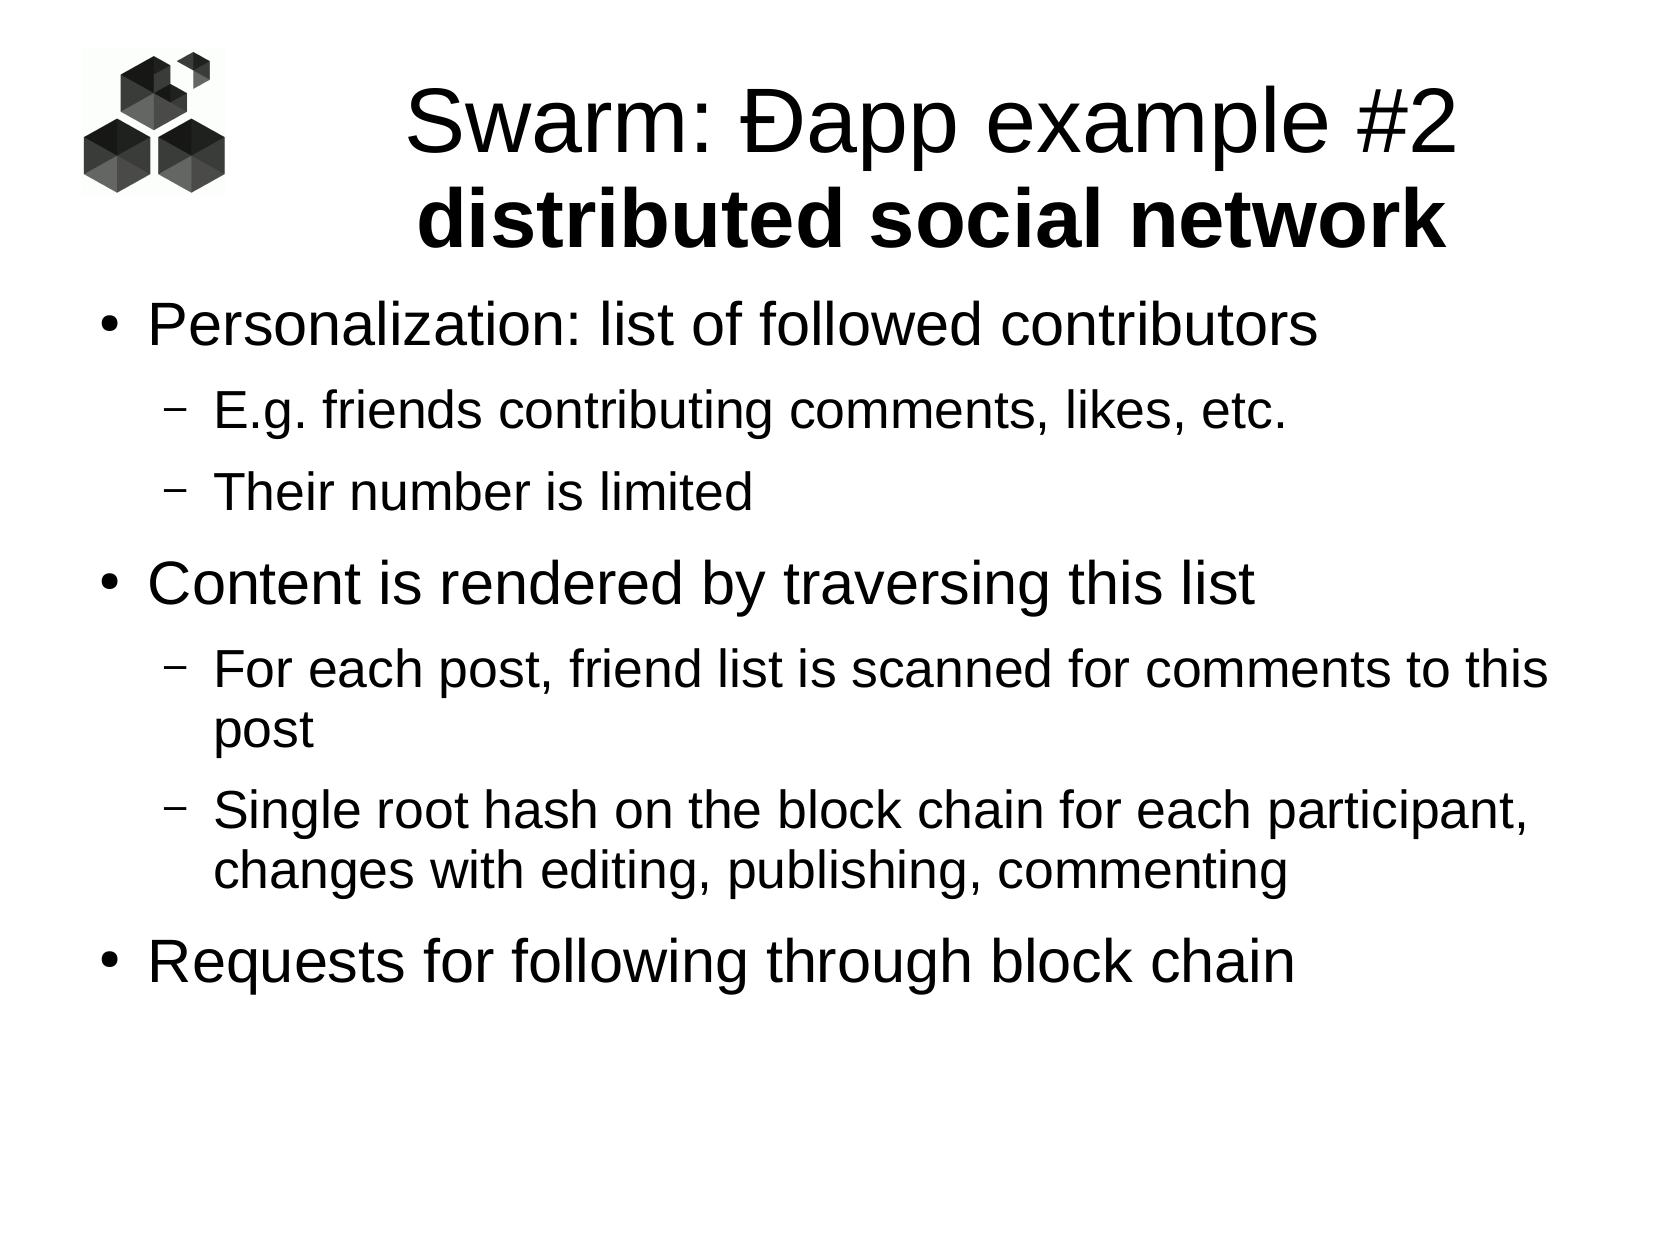

# Swarm: Đapp example #2 distributed social network
Personalization: list of followed contributors
E.g. friends contributing comments, likes, etc.
Their number is limited
Content is rendered by traversing this list
For each post, friend list is scanned for comments to this post
Single root hash on the block chain for each participant, changes with editing, publishing, commenting
Requests for following through block chain